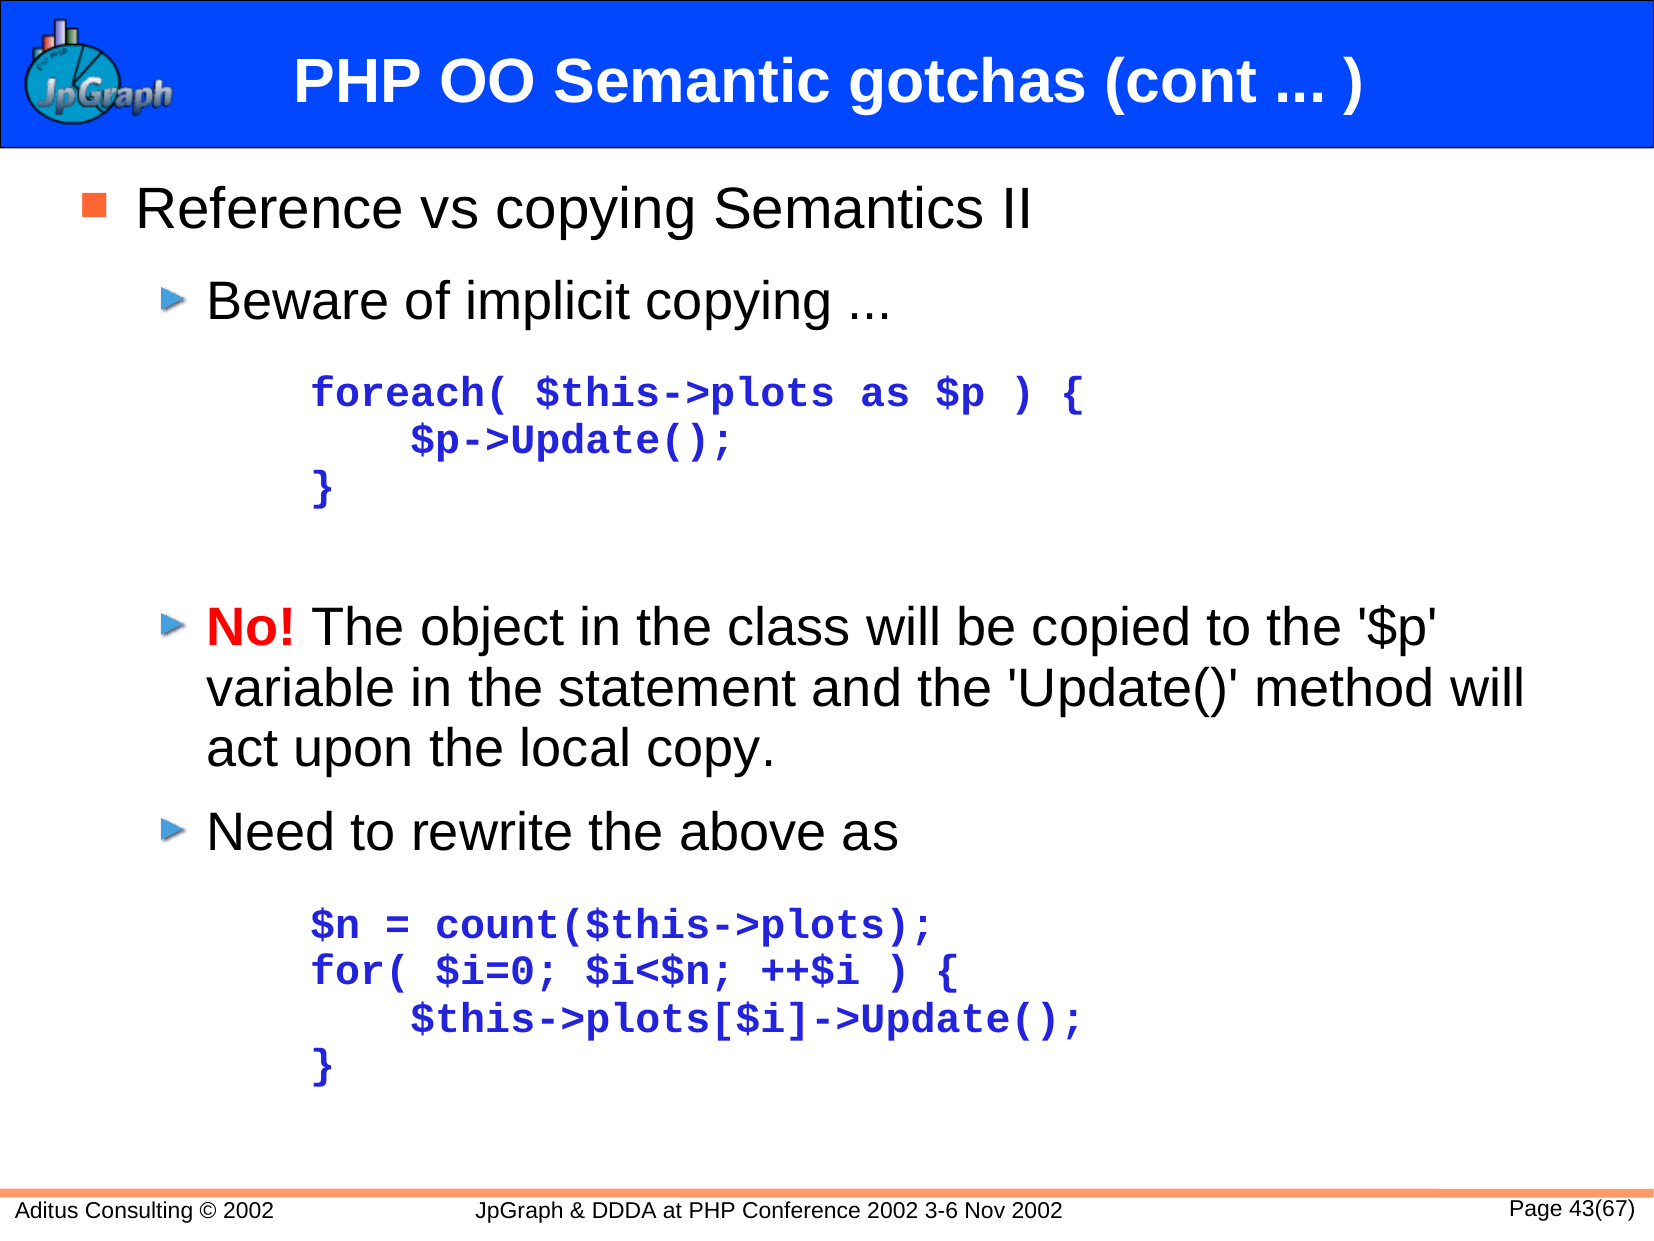

# PHP OO Semantic gotchas (cont ... )
Reference vs copying Semantics II
Beware of implicit copying ...
No! The object in the class will be copied to the '$p' variable in the statement and the 'Update()' method will act upon the local copy.
Need to rewrite the above as
foreach( $this->plots as $p ) {
 $p->Update();
}
$n = count($this->plots);
for( $i=0; $i<$n; ++$i ) {
 $this->plots[$i]->Update();
}